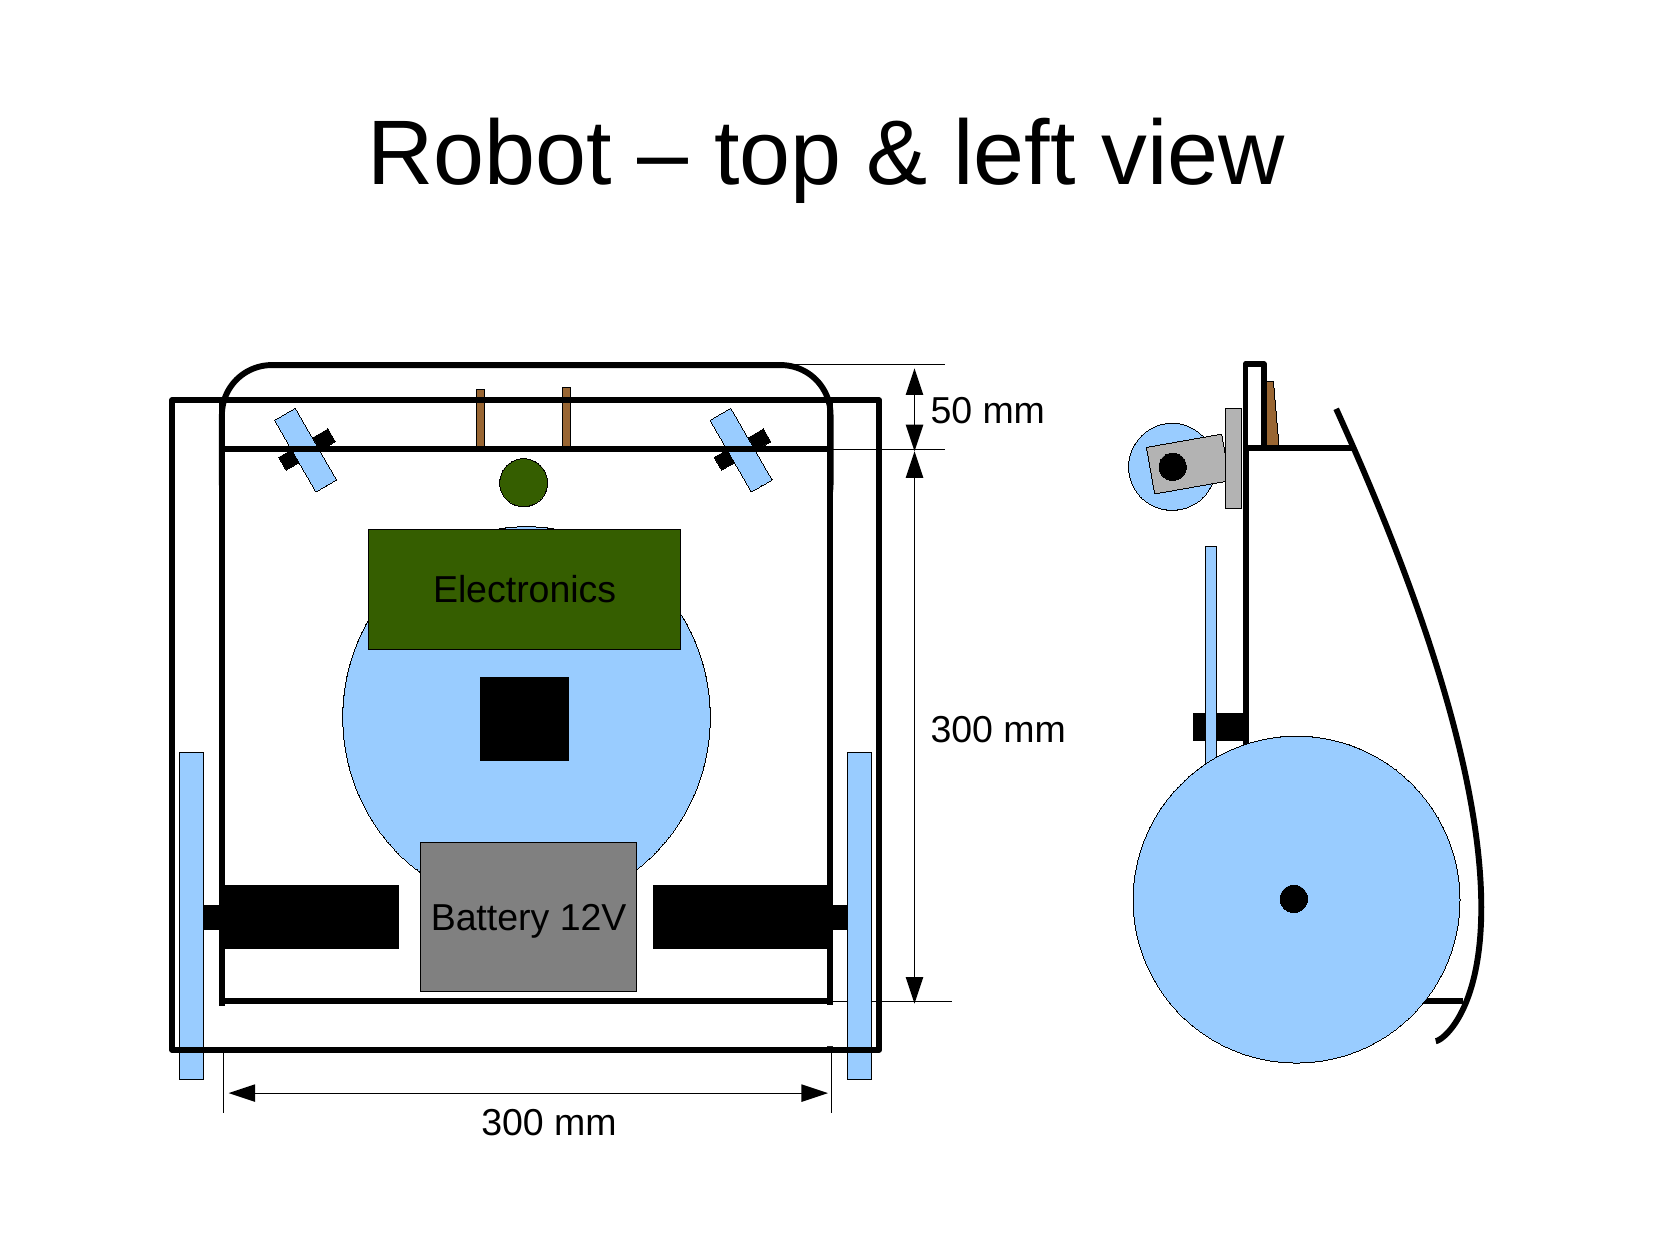

# Robot – top & left view
50 mm
Electronics
300 mm
Battery 12V
300 mm